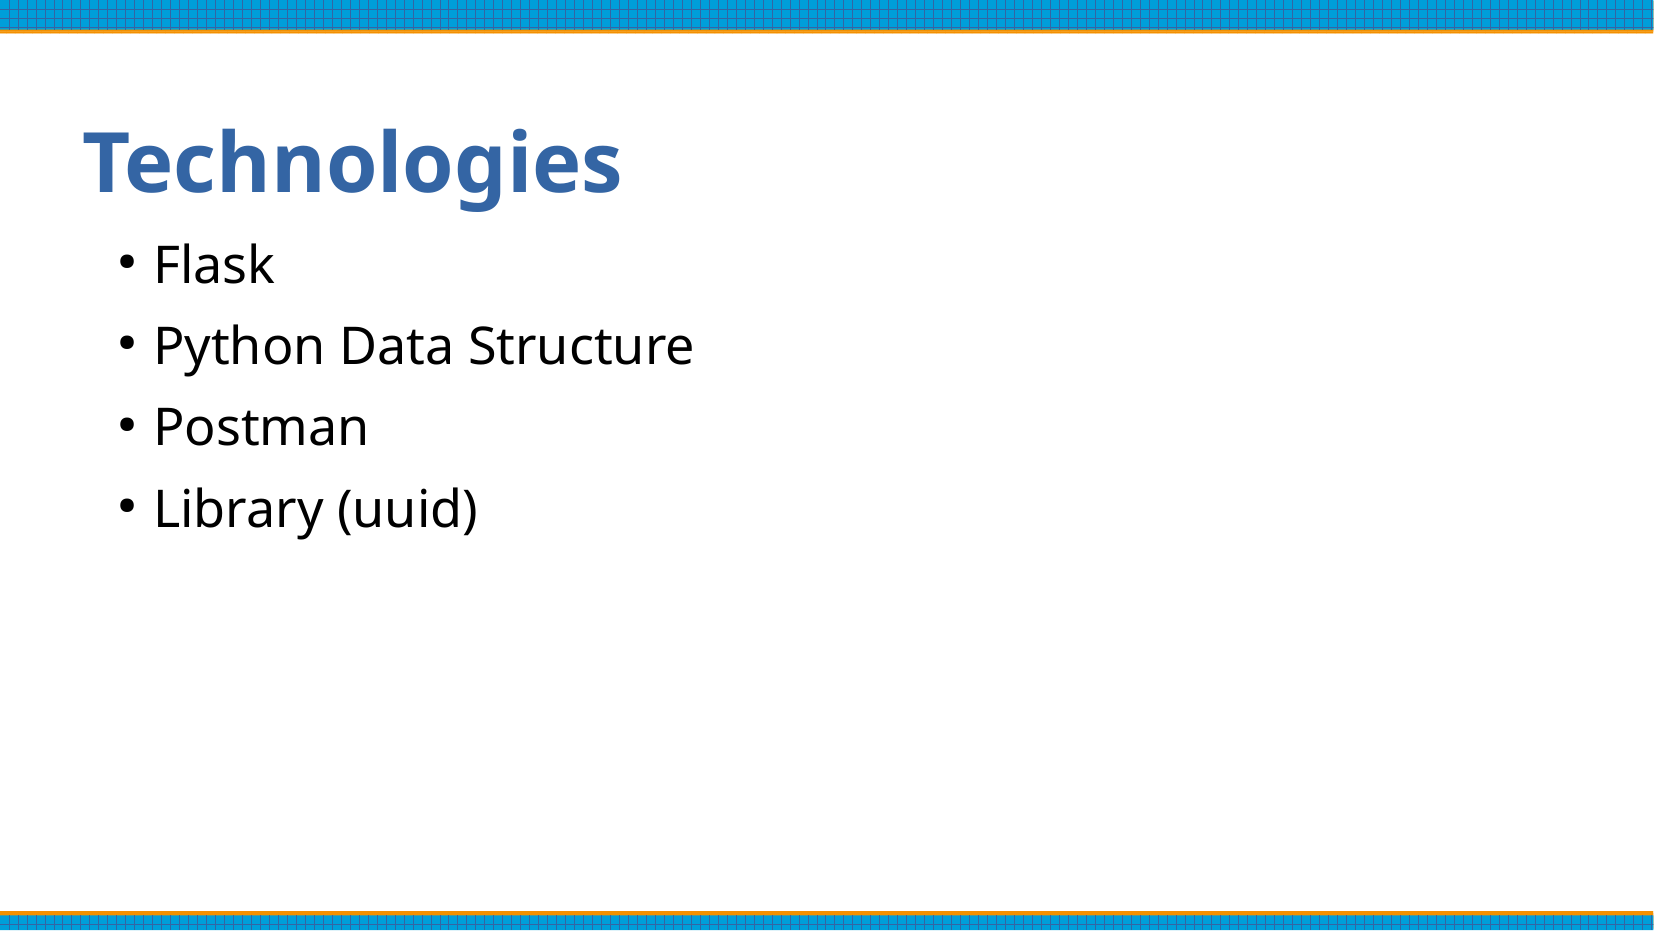

# Technologies
Flask
Python Data Structure
Postman
Library (uuid)